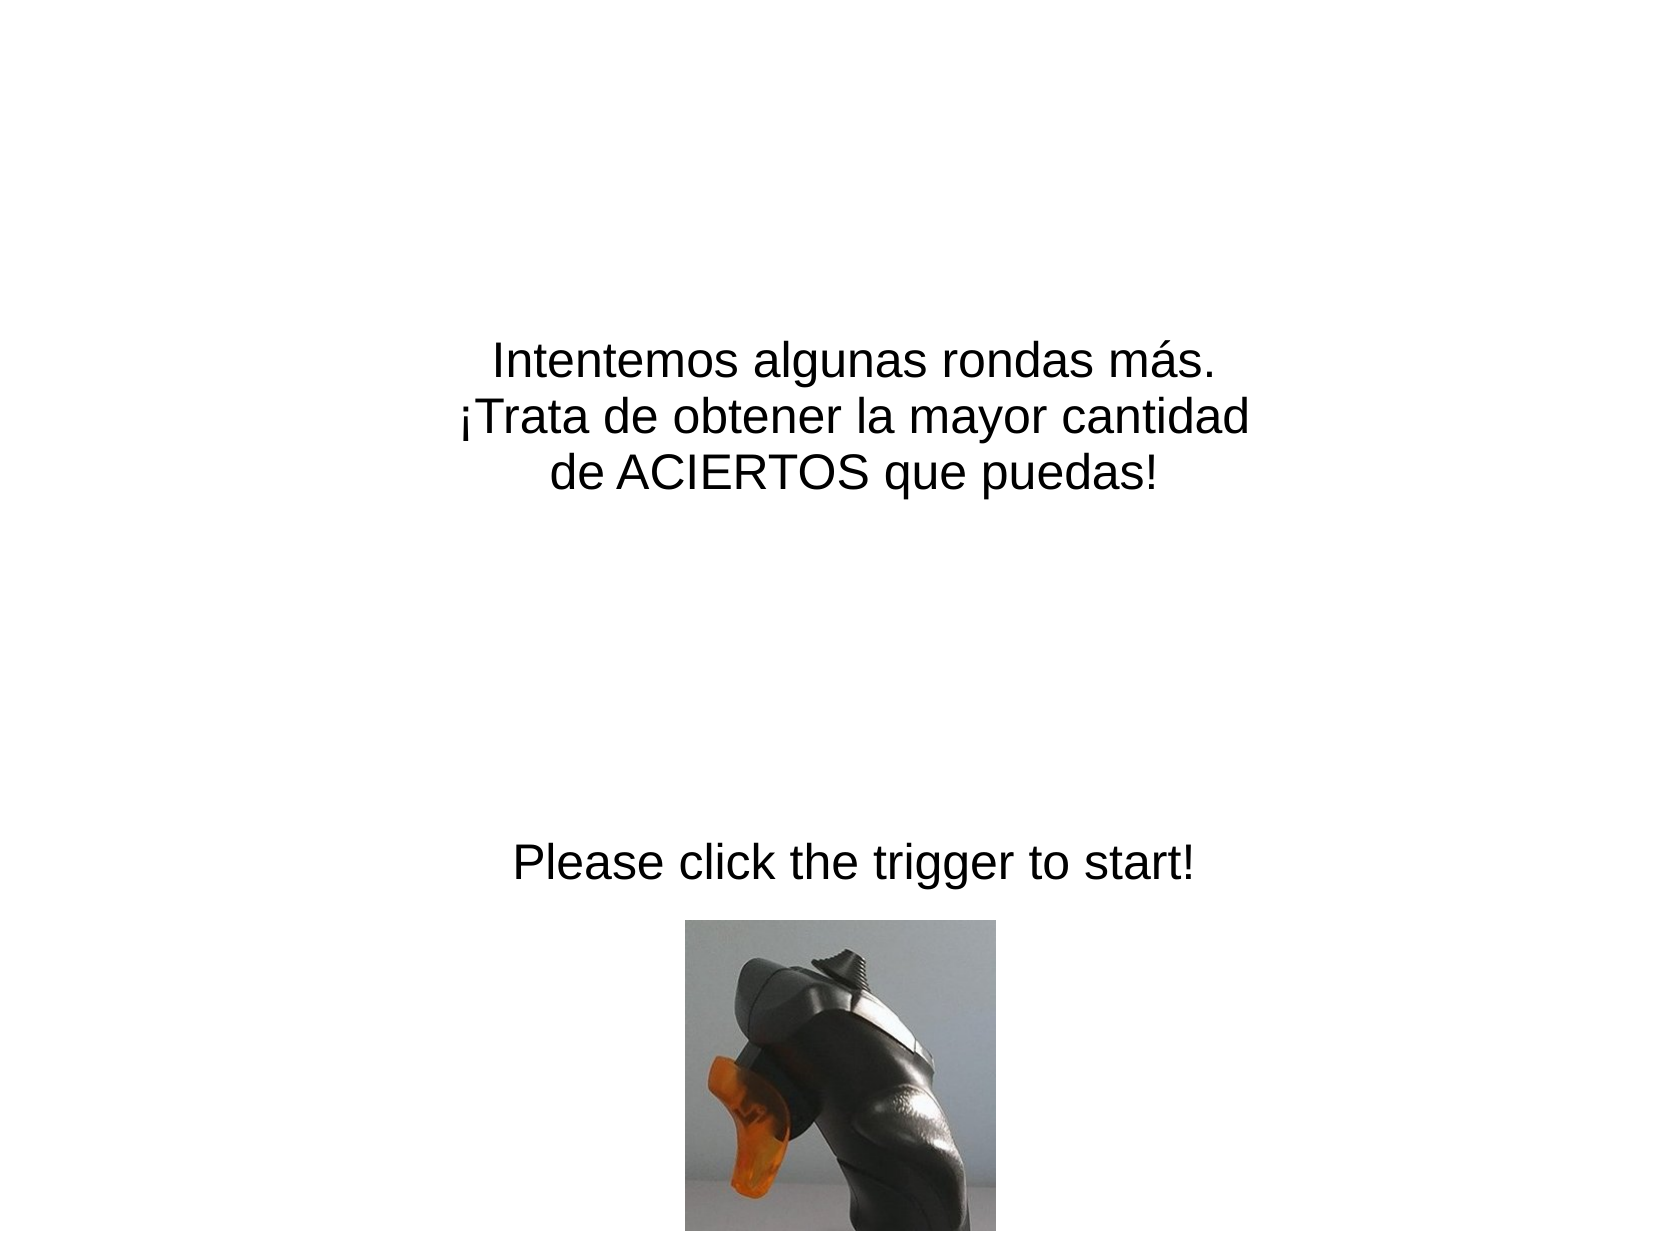

Intentemos algunas rondas más. ¡Trata de obtener la mayor cantidad de ACIERTOS que puedas!
Please click the trigger to start!